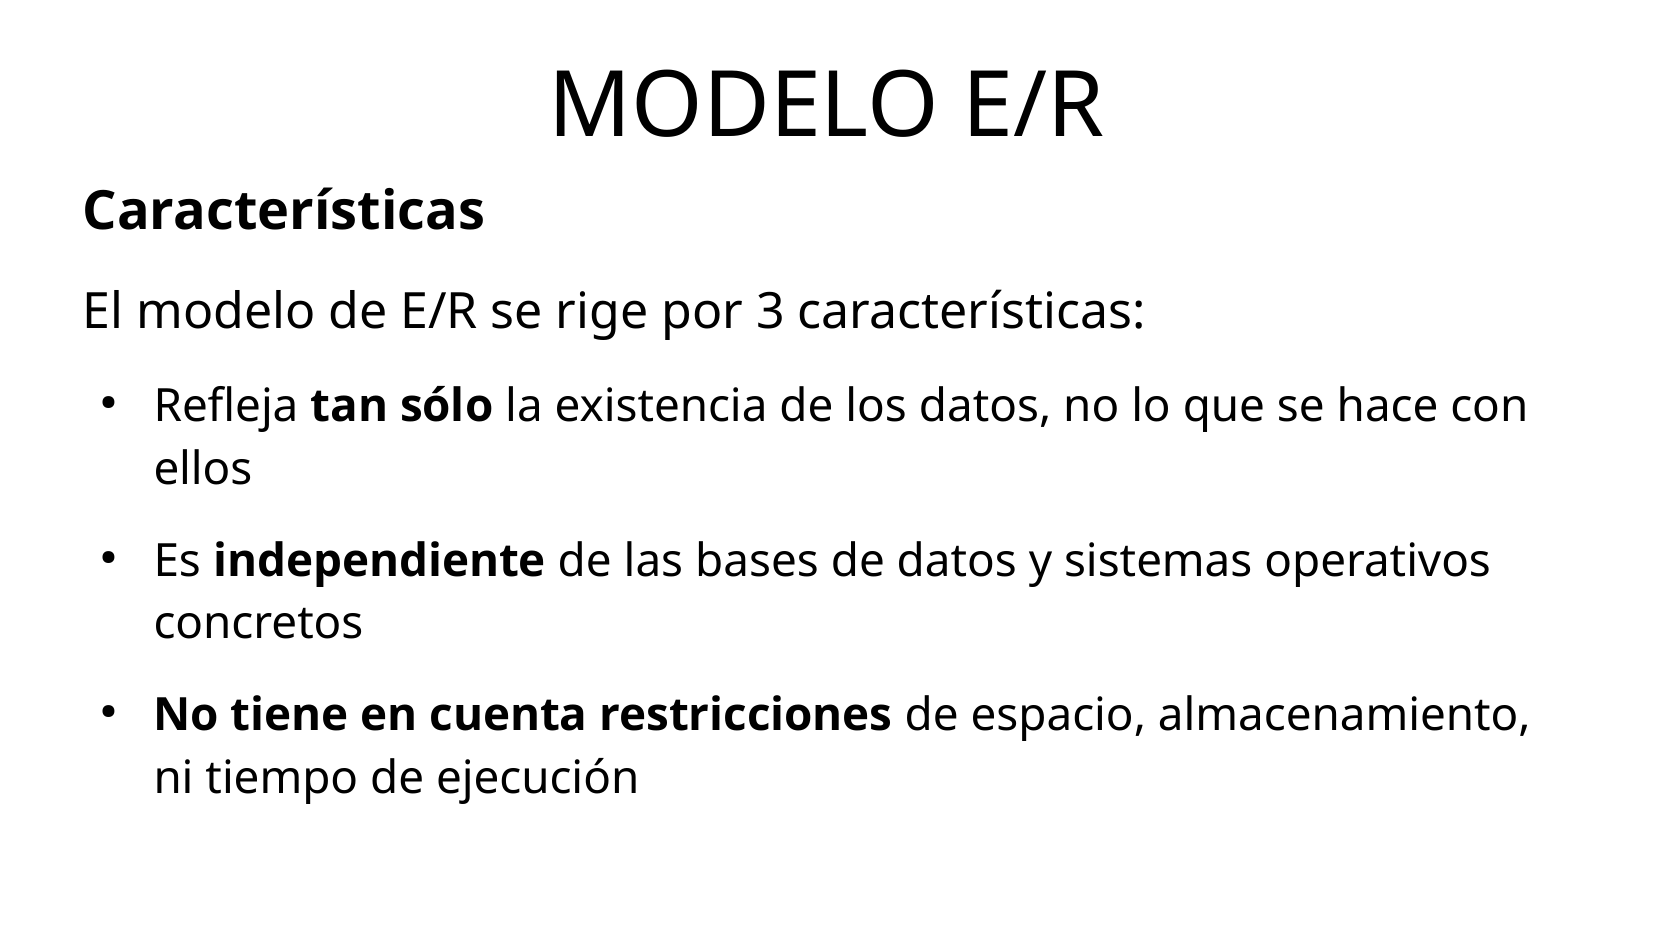

# MODELO E/R
Características
El modelo de E/R se rige por 3 características:
Refleja tan sólo la existencia de los datos, no lo que se hace con ellos
Es independiente de las bases de datos y sistemas operativos concretos
No tiene en cuenta restricciones de espacio, almacenamiento, ni tiempo de ejecución